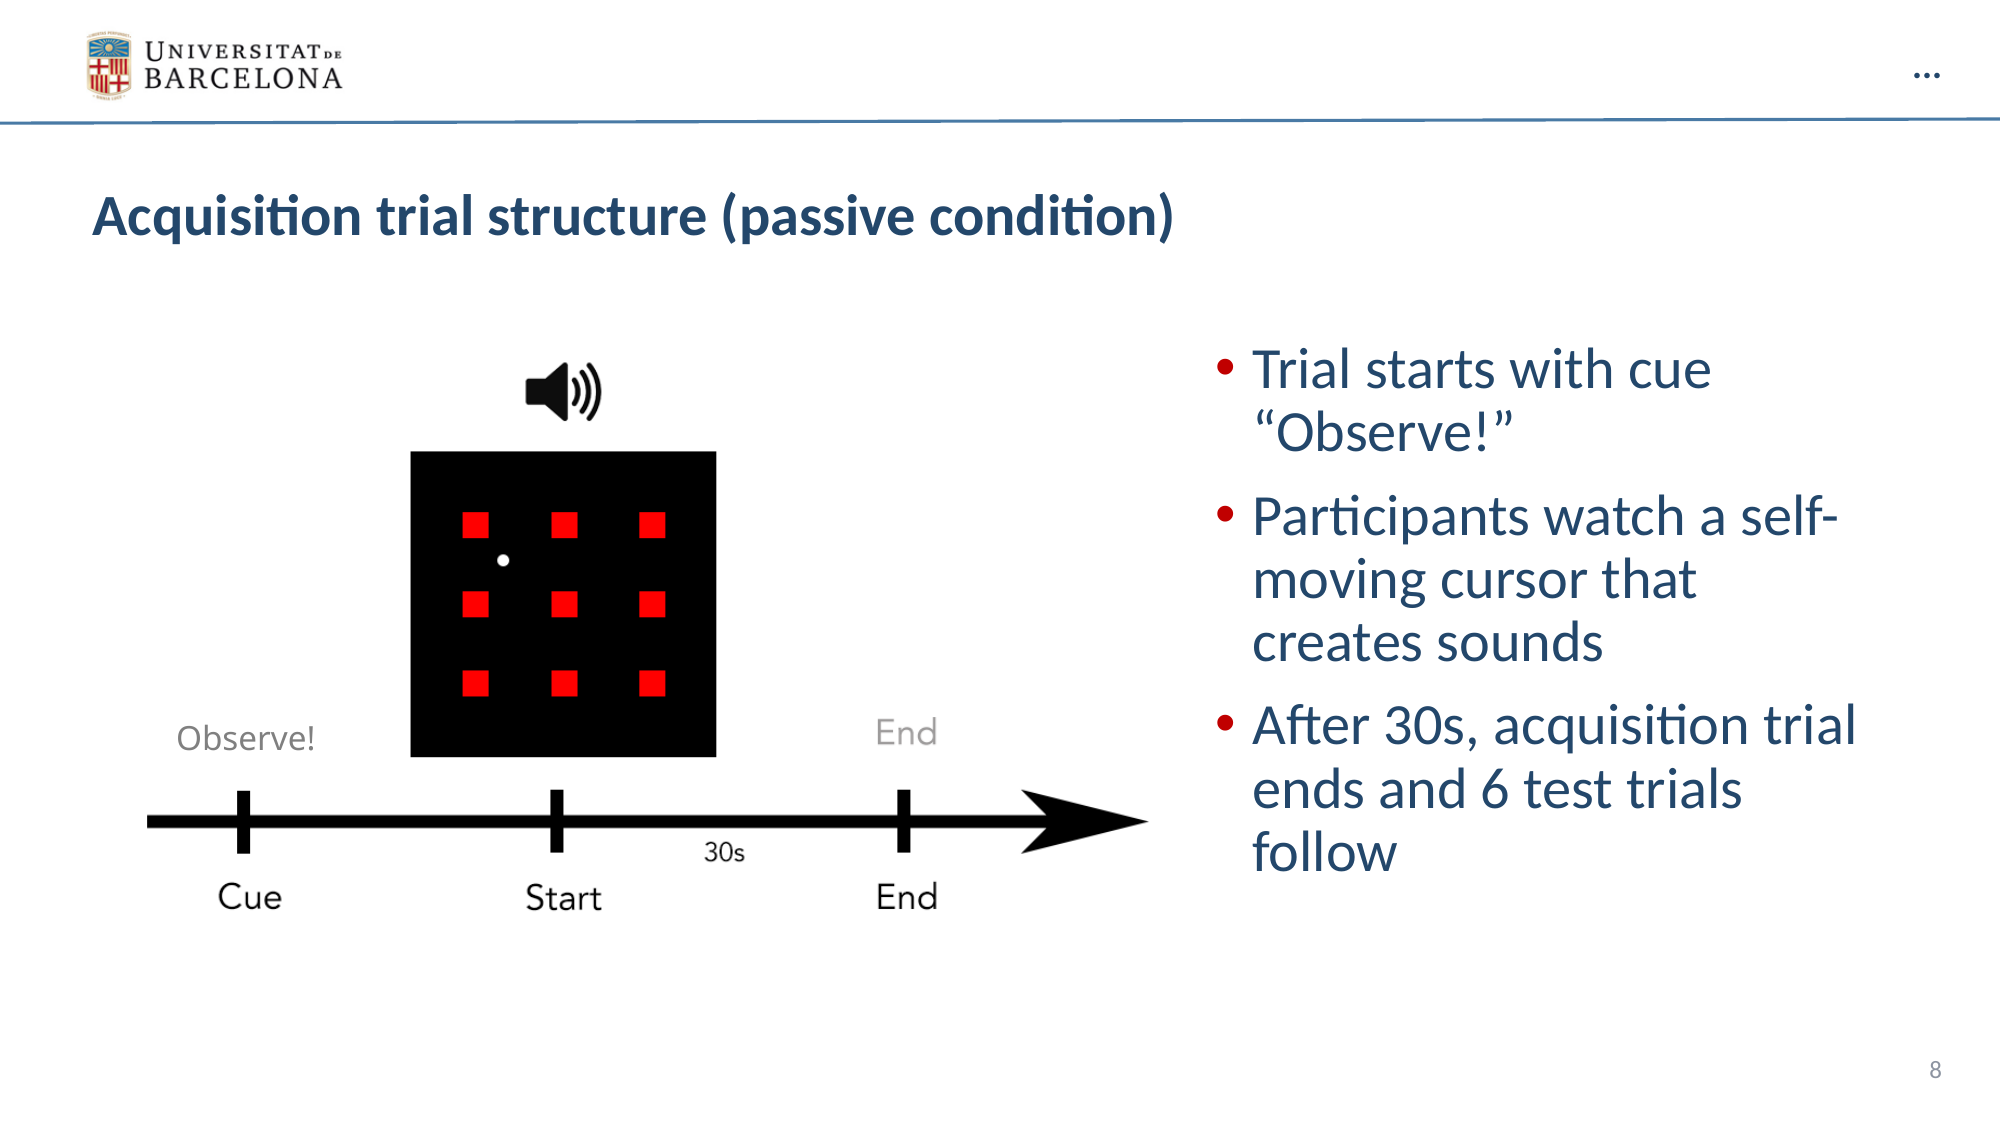

# ...
Acquisition trial structure (passive condition)
Trial starts with cue “Observe!”
Participants watch a self-moving cursor that creates sounds
After 30s, acquisition trial ends and 6 test trials follow
Observe!